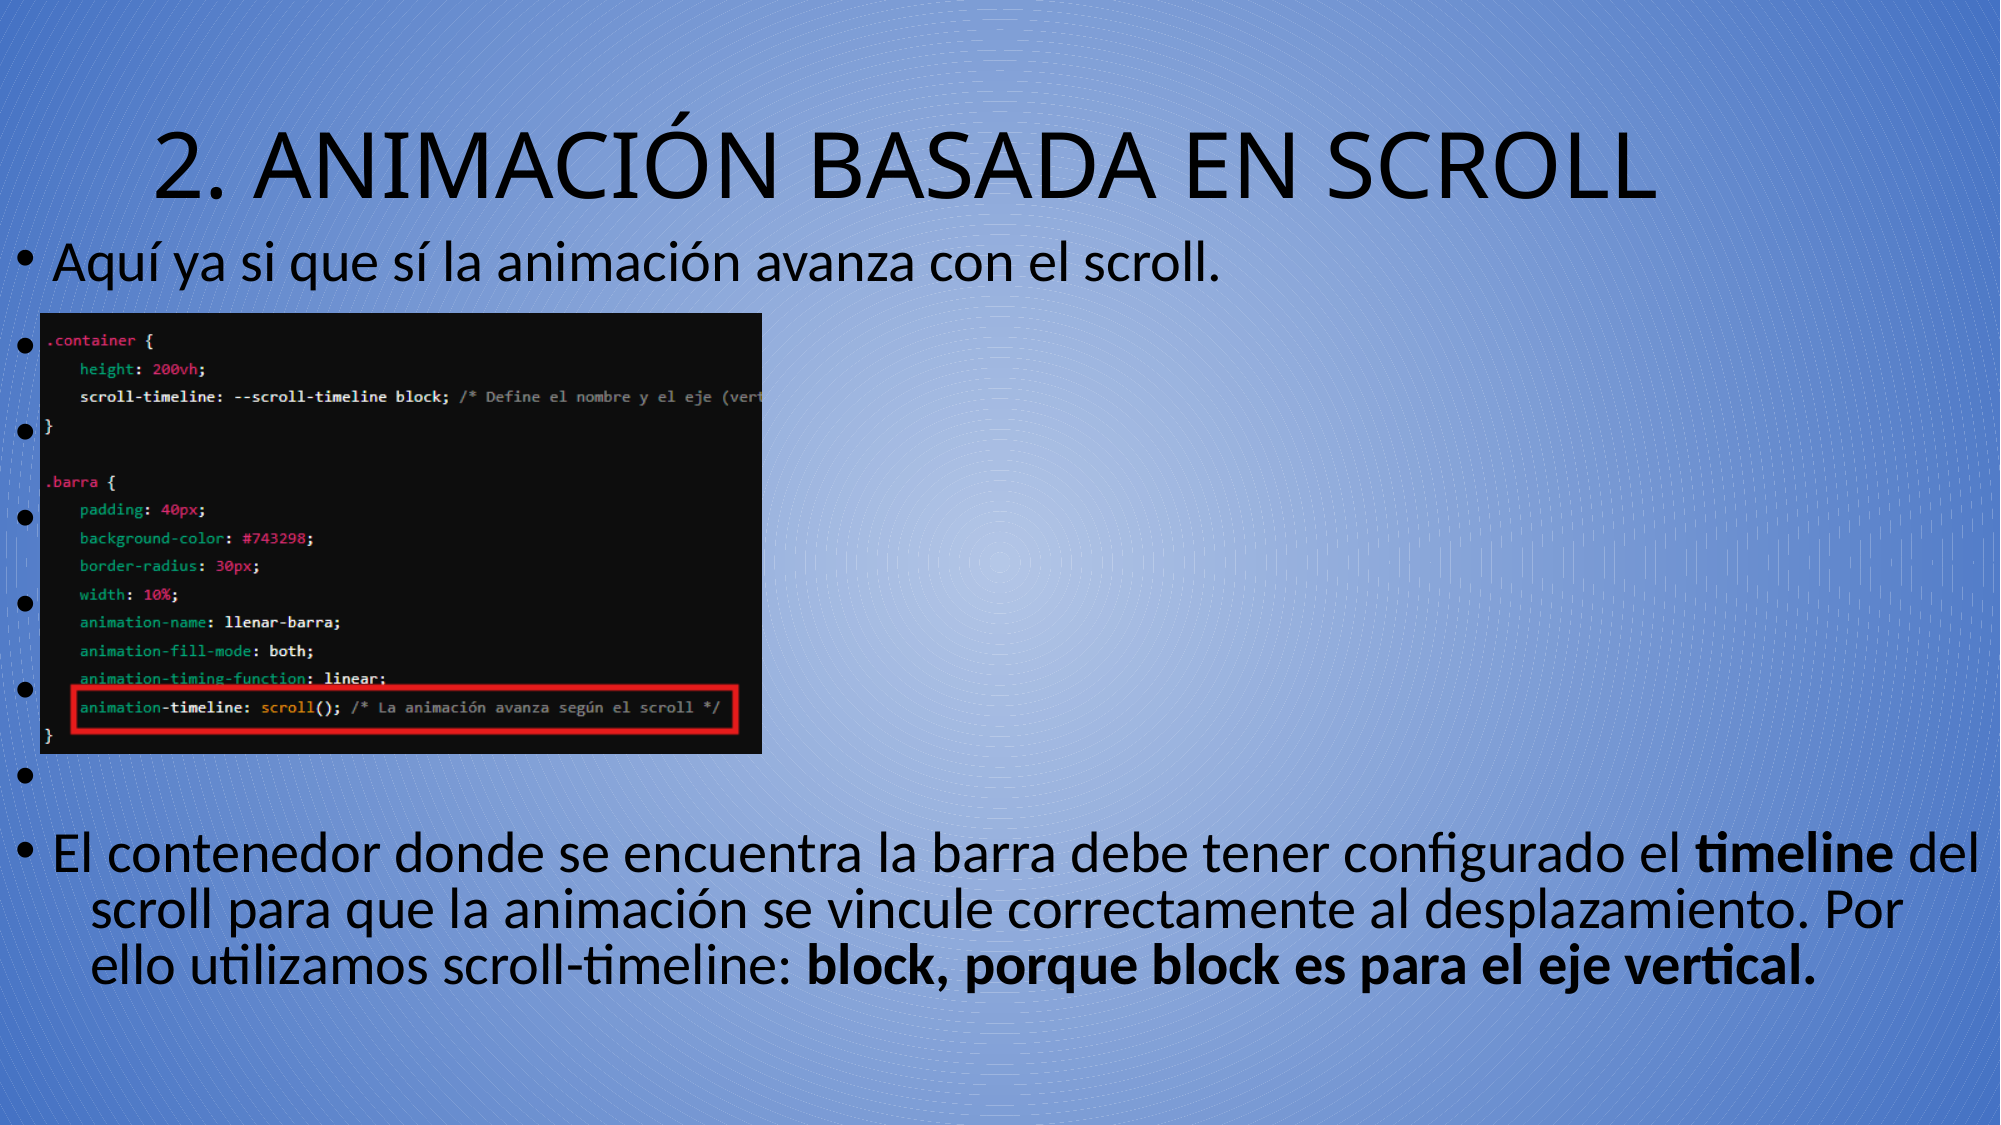

# 2. ANIMACIÓN BASADA EN SCROLL
Aquí ya si que sí la animación avanza con el scroll.
El contenedor donde se encuentra la barra debe tener configurado el timeline del scroll para que la animación se vincule correctamente al desplazamiento. Por ello utilizamos scroll-timeline: block, porque block es para el eje vertical.